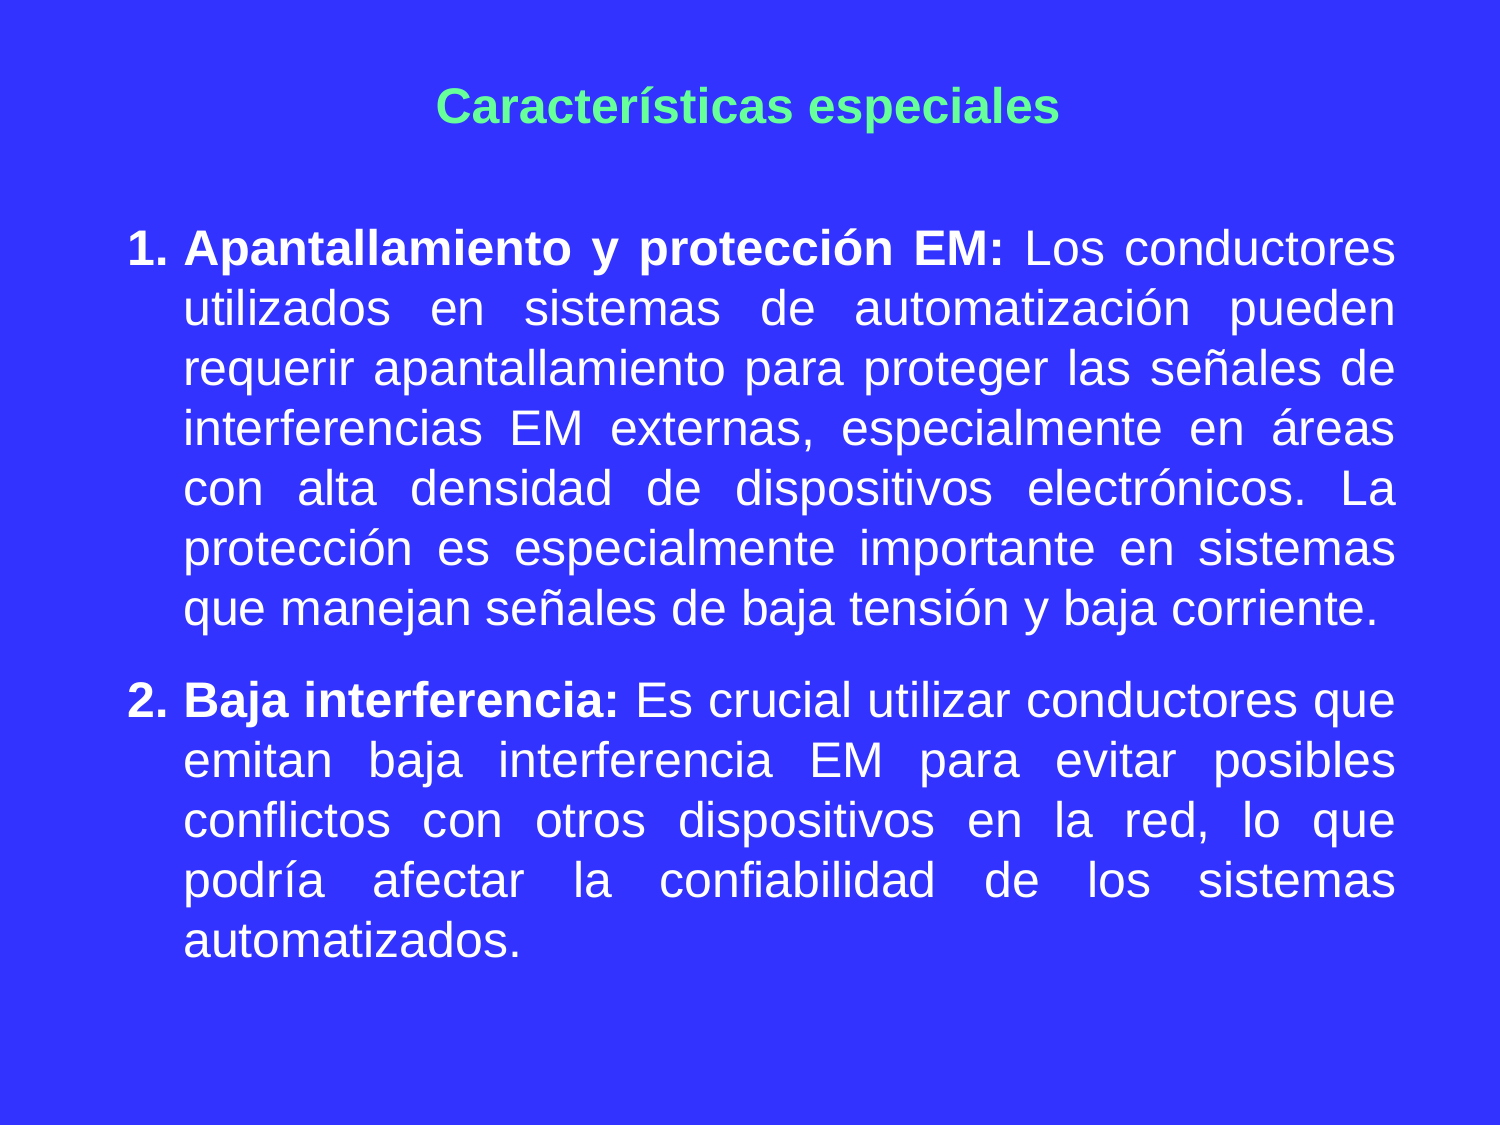

Características especiales
Apantallamiento y protección EM: Los conductores utilizados en sistemas de automatización pueden requerir apantallamiento para proteger las señales de interferencias EM externas, especialmente en áreas con alta densidad de dispositivos electrónicos. La protección es especialmente importante en sistemas que manejan señales de baja tensión y baja corriente.
Baja interferencia: Es crucial utilizar conductores que emitan baja interferencia EM para evitar posibles conflictos con otros dispositivos en la red, lo que podría afectar la confiabilidad de los sistemas automatizados.